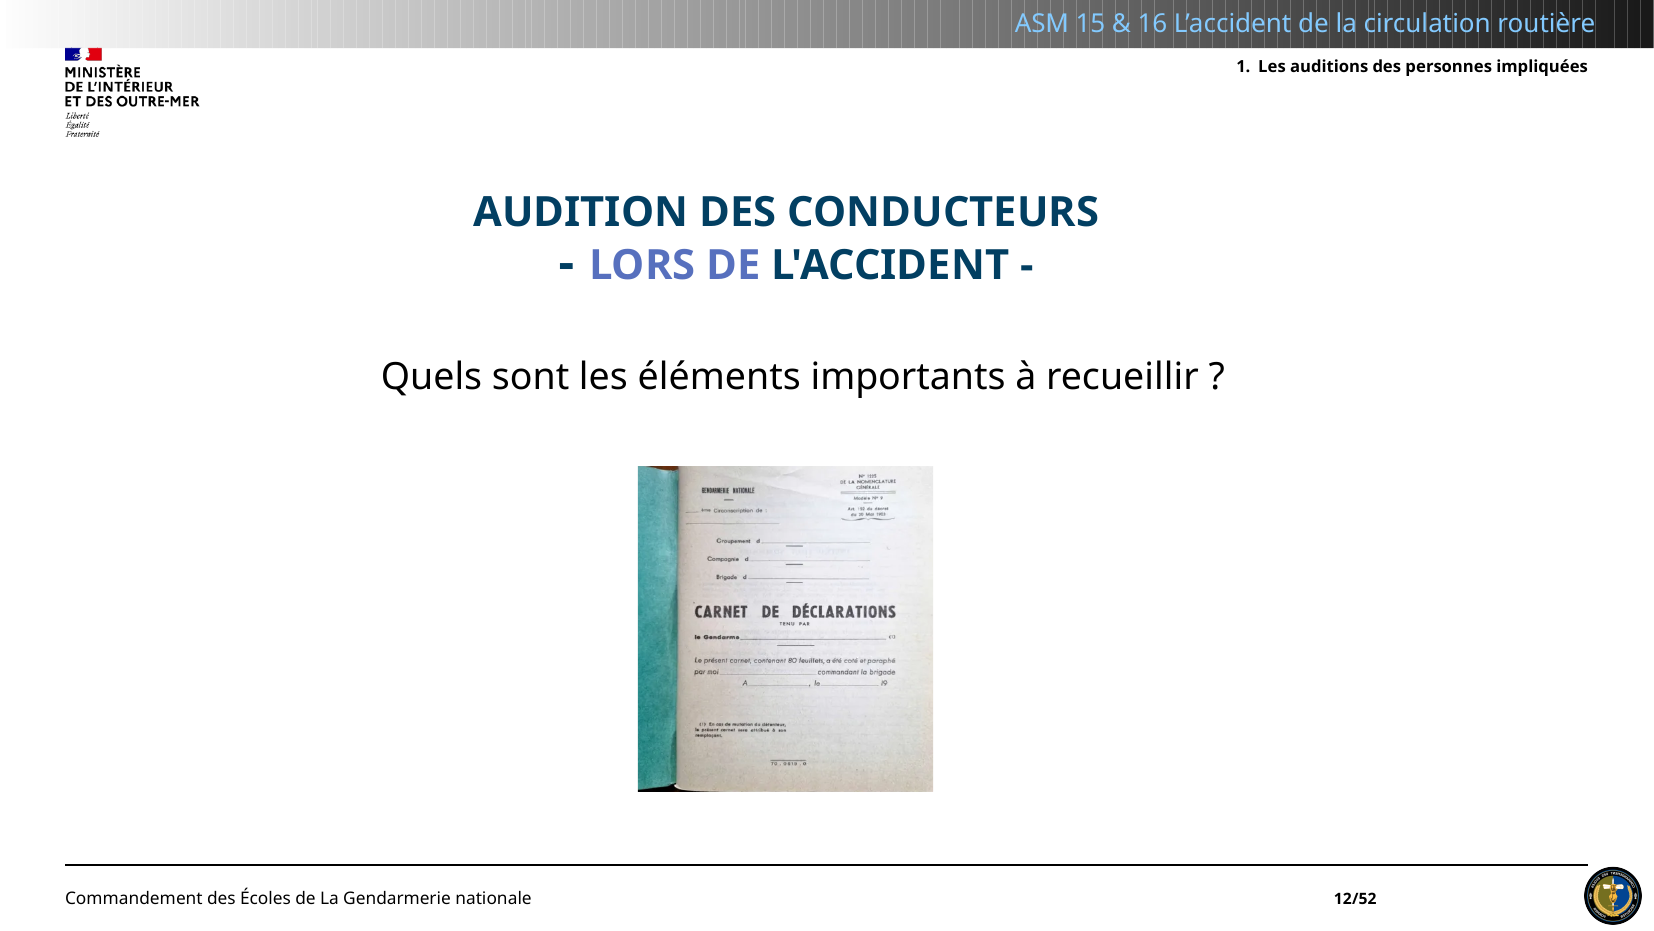

# LES AUDITIONS DES PERSONNES IMPLIQUÉES
 AUDITION DES CONDUCTEURS
 - LORS DE L'ACCIDENT -
Quels sont les éléments importants à recueillir ?